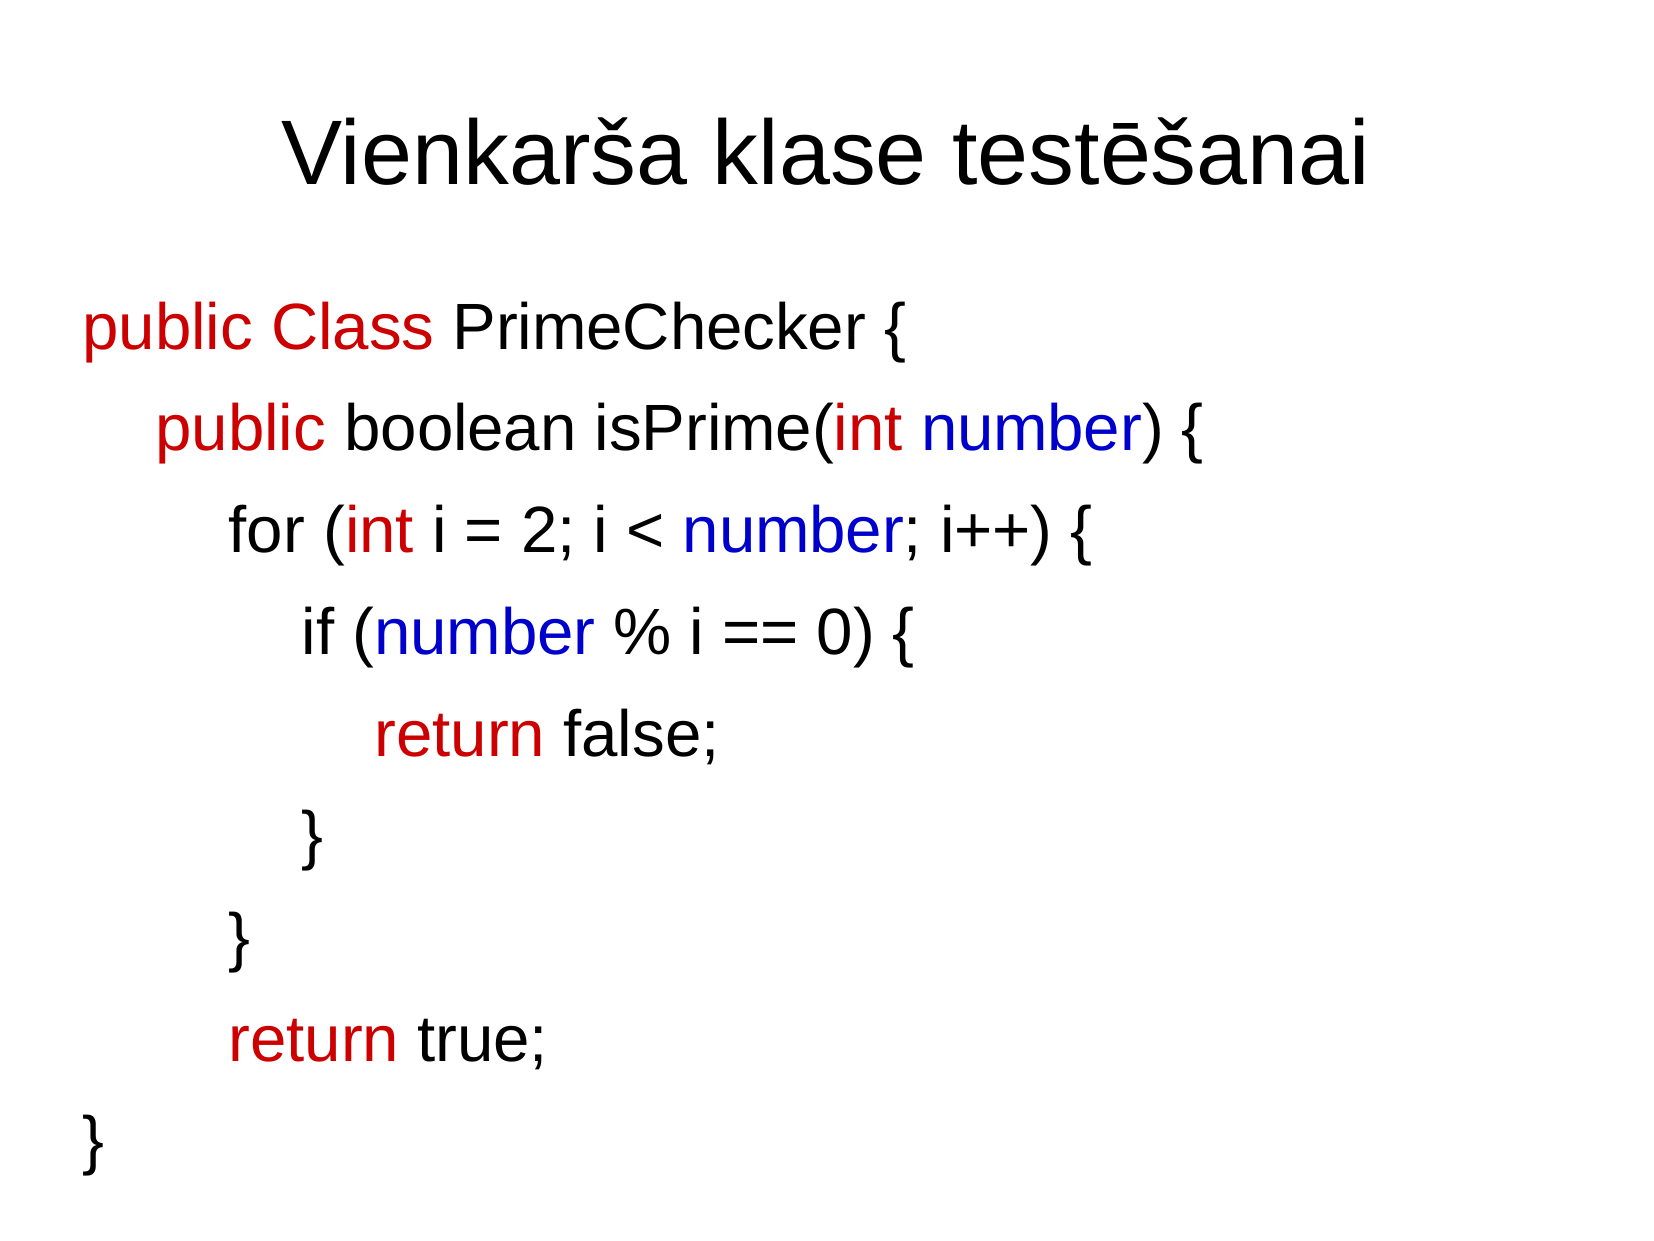

# Vienkarša klase testēšanai
public Class PrimeChecker {
 public boolean isPrime(int number) {
 for (int i = 2; i < number; i++) {
 if (number % i == 0) {
 return false;
 }
 }
 return true;
}